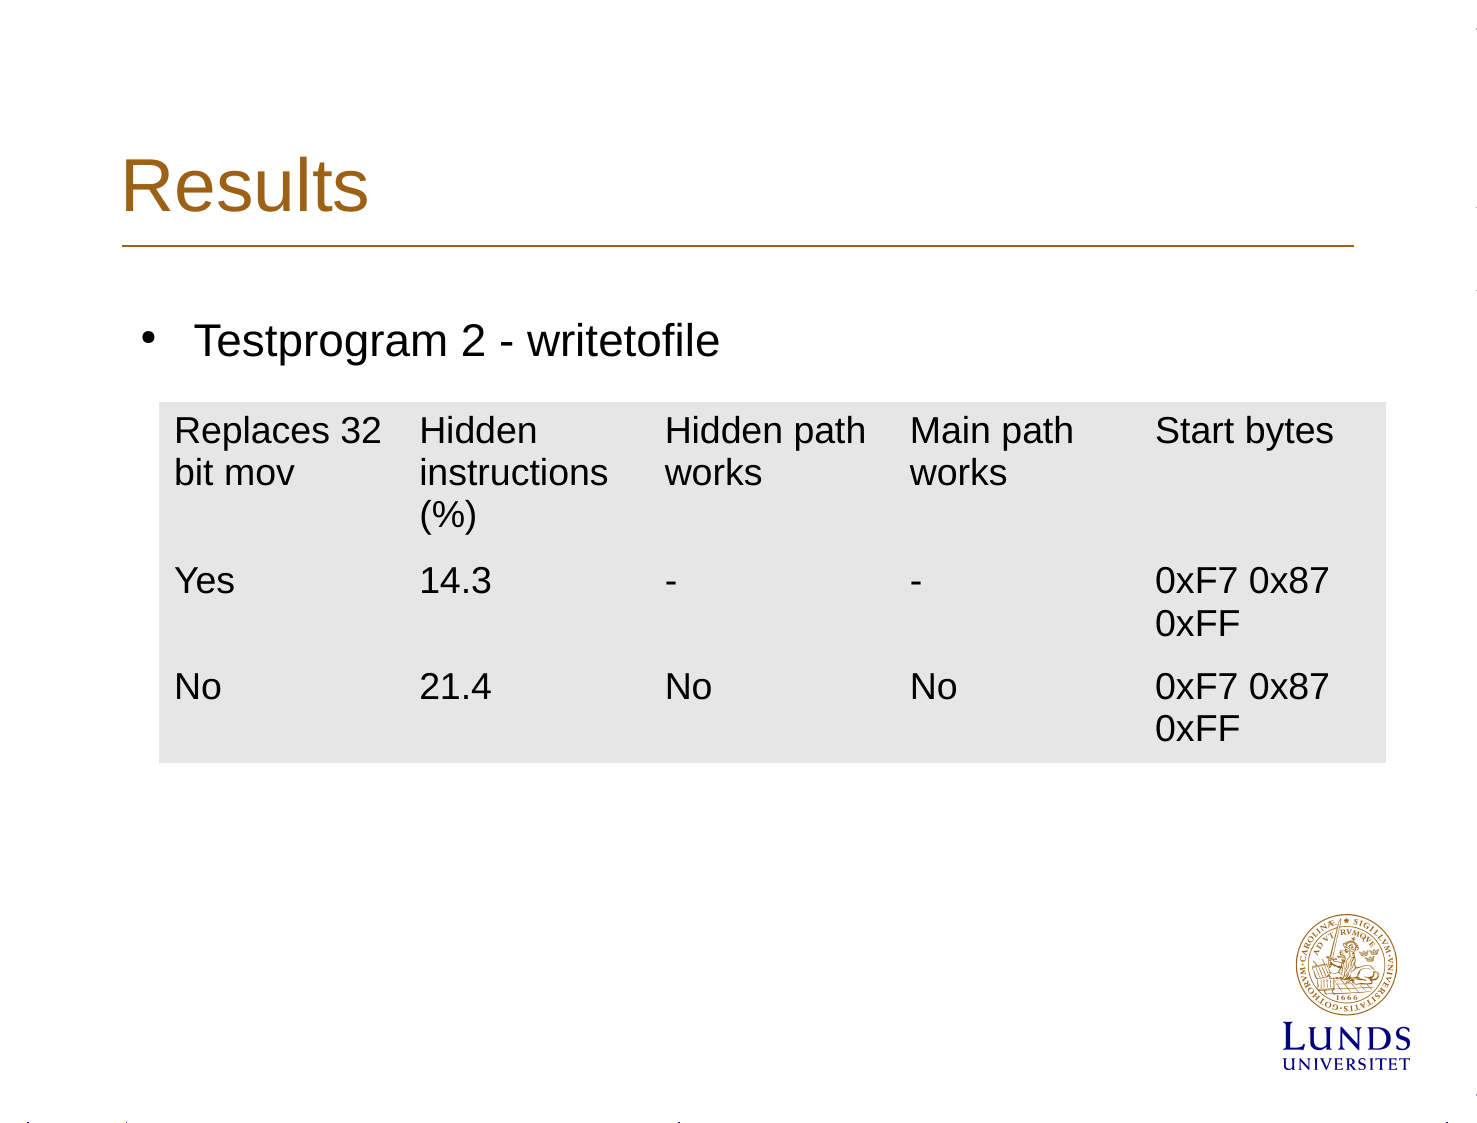

# Results
Testprogram 2 - writetofile
| Replaces 32 bit mov | Hidden instructions (%) | Hidden path works | Main path works | Start bytes |
| --- | --- | --- | --- | --- |
| Yes | 14.3 | - | - | 0xF7 0x87 0xFF |
| No | 21.4 | No | No | 0xF7 0x87 0xFF |